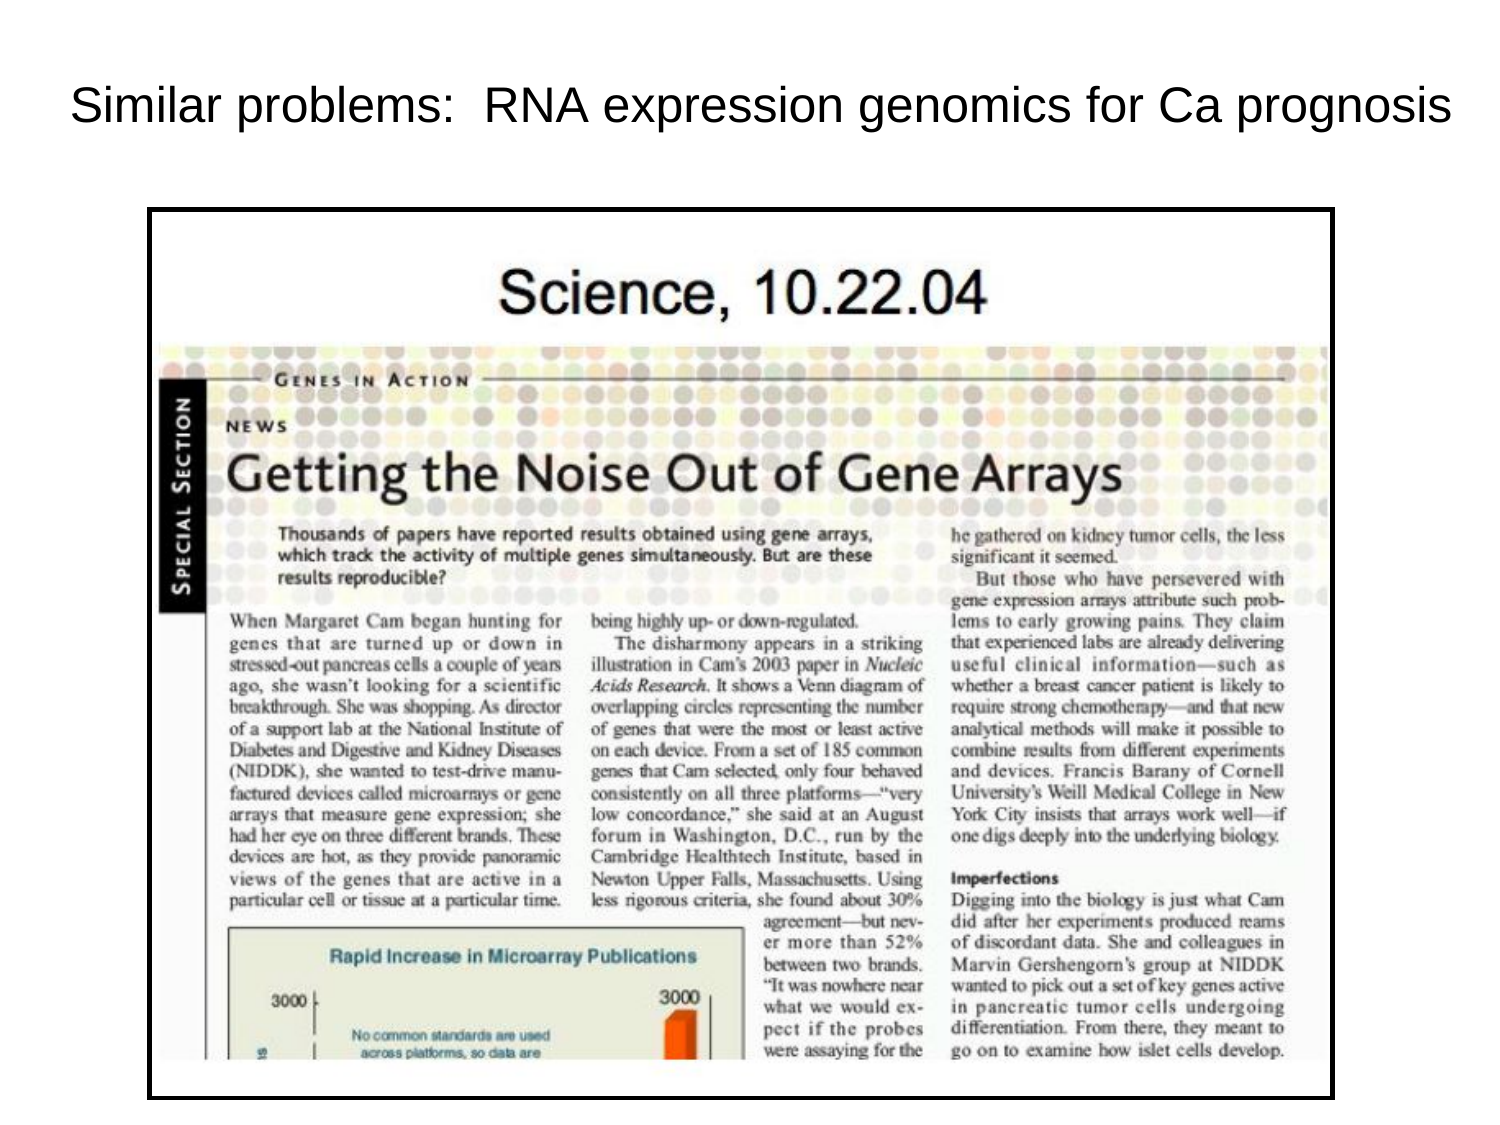

Similar problems: RNA expression genomics for Ca prognosis